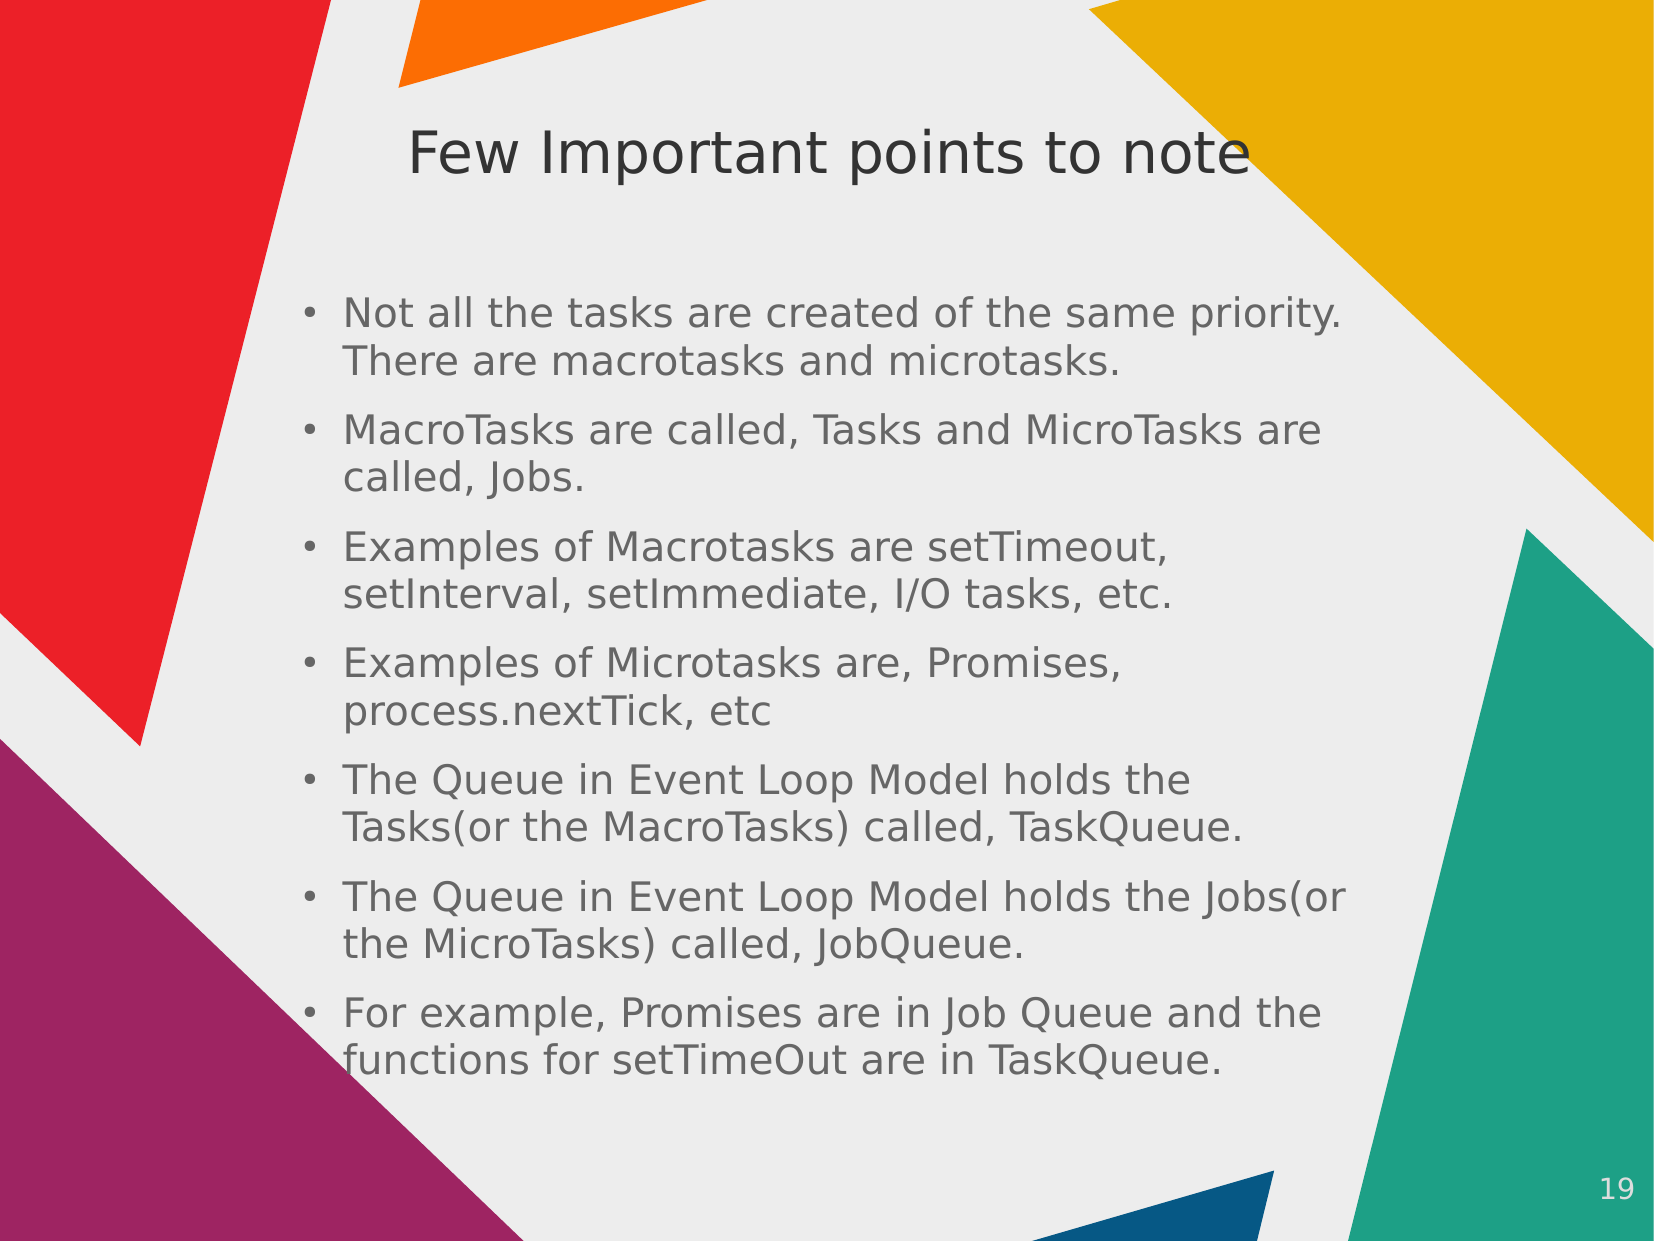

# Few Important points to note
Not all the tasks are created of the same priority. There are macrotasks and microtasks.
MacroTasks are called, Tasks and MicroTasks are called, Jobs.
Examples of Macrotasks are setTimeout, setInterval, setImmediate, I/O tasks, etc.
Examples of Microtasks are, Promises, process.nextTick, etc
The Queue in Event Loop Model holds the Tasks(or the MacroTasks) called, TaskQueue.
The Queue in Event Loop Model holds the Jobs(or the MicroTasks) called, JobQueue.
For example, Promises are in Job Queue and the functions for setTimeOut are in TaskQueue.
19